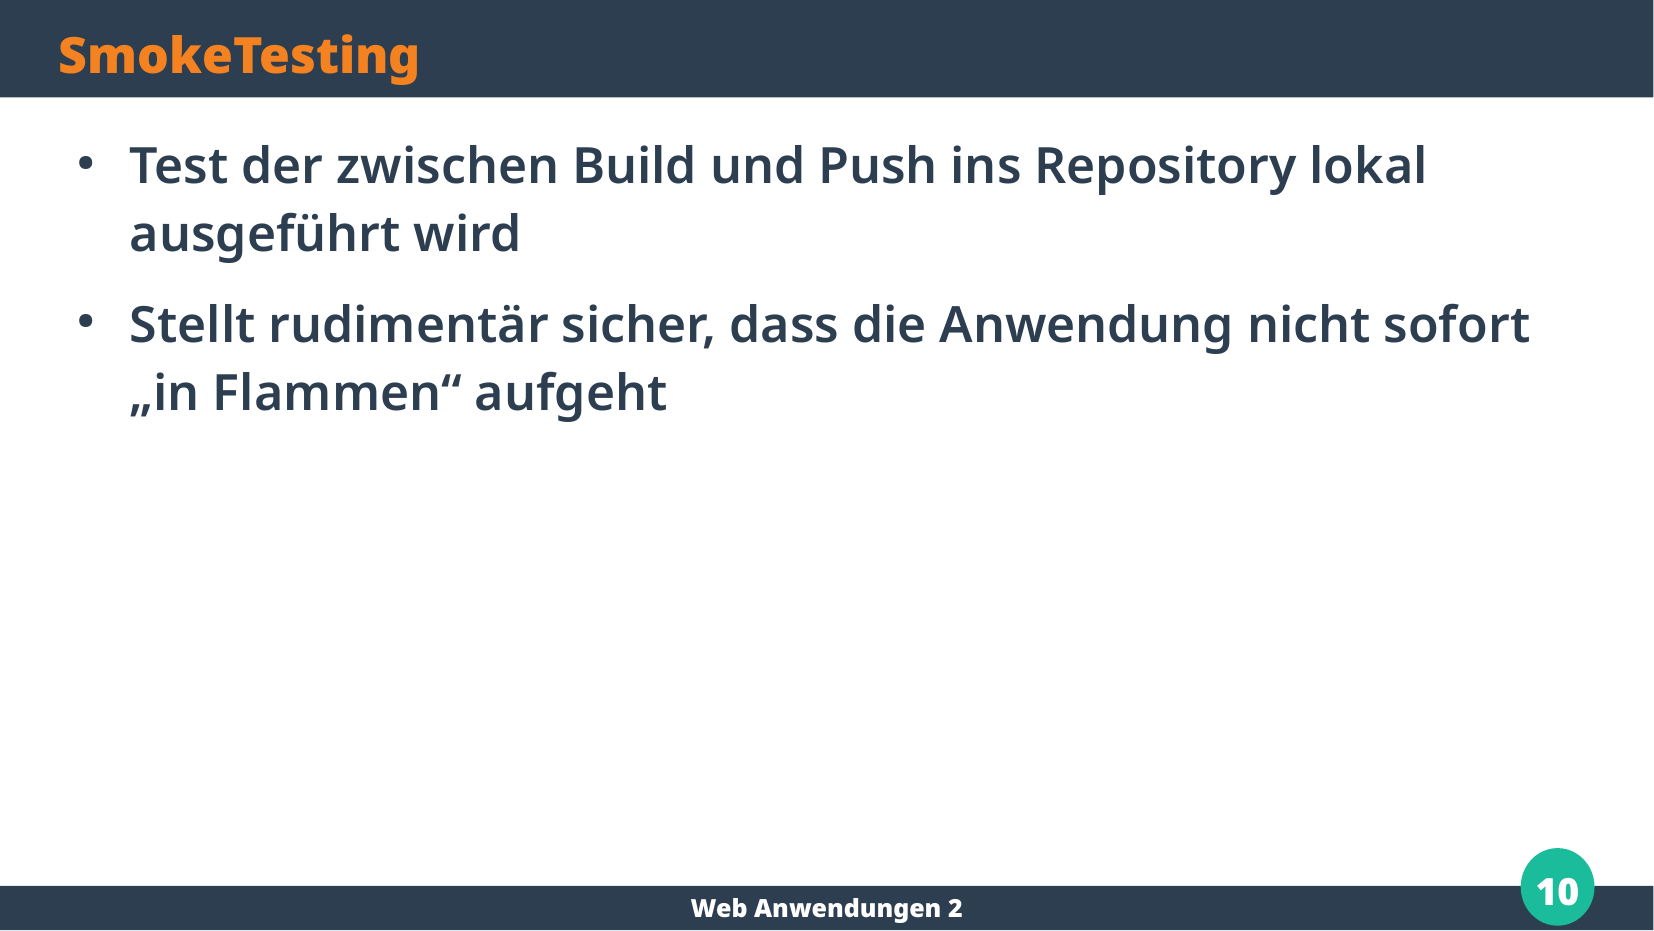

# SmokeTesting
Test der zwischen Build und Push ins Repository lokal ausgeführt wird
Stellt rudimentär sicher, dass die Anwendung nicht sofort „in Flammen“ aufgeht
10